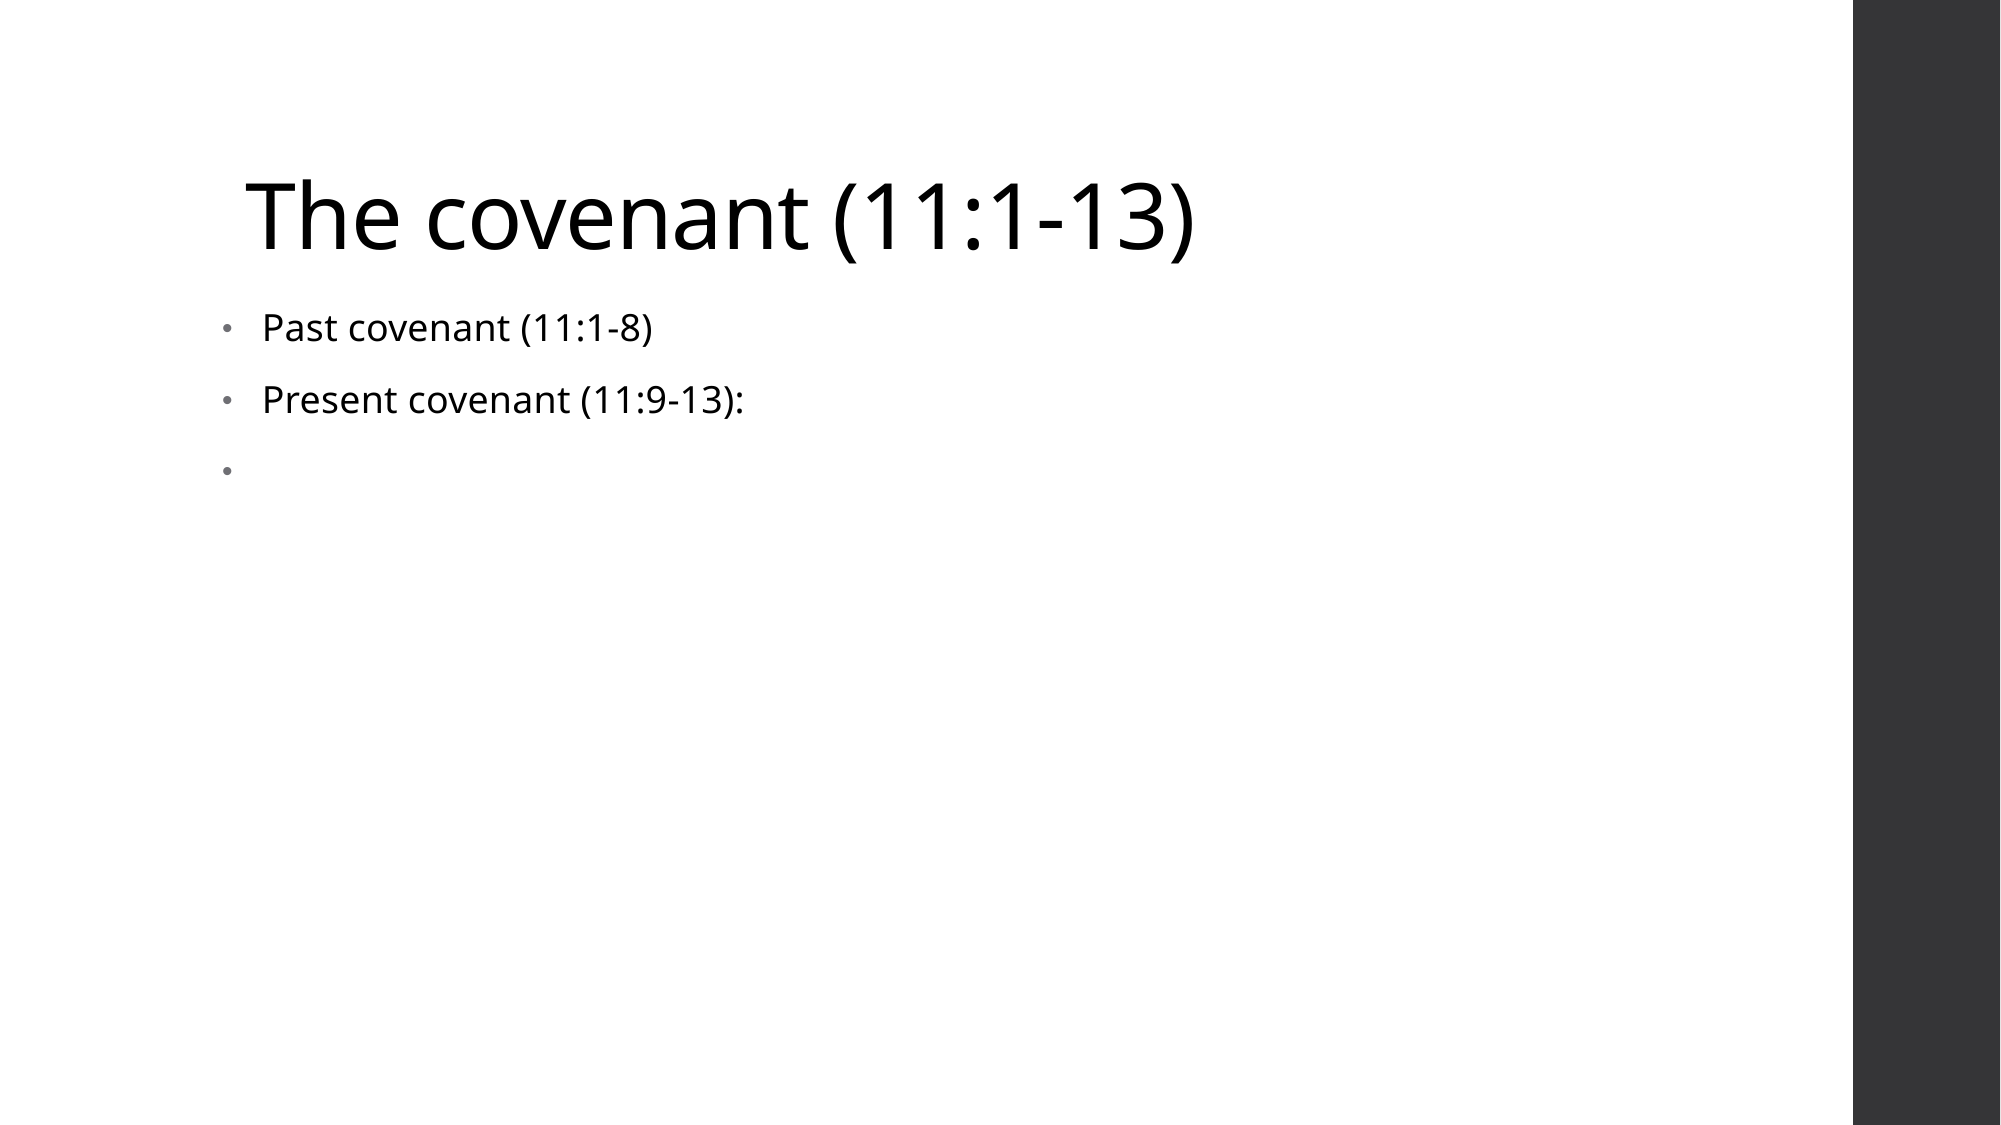

# The covenant (11:1-13)
 Past covenant (11:1-8)
 Present covenant (11:9-13):